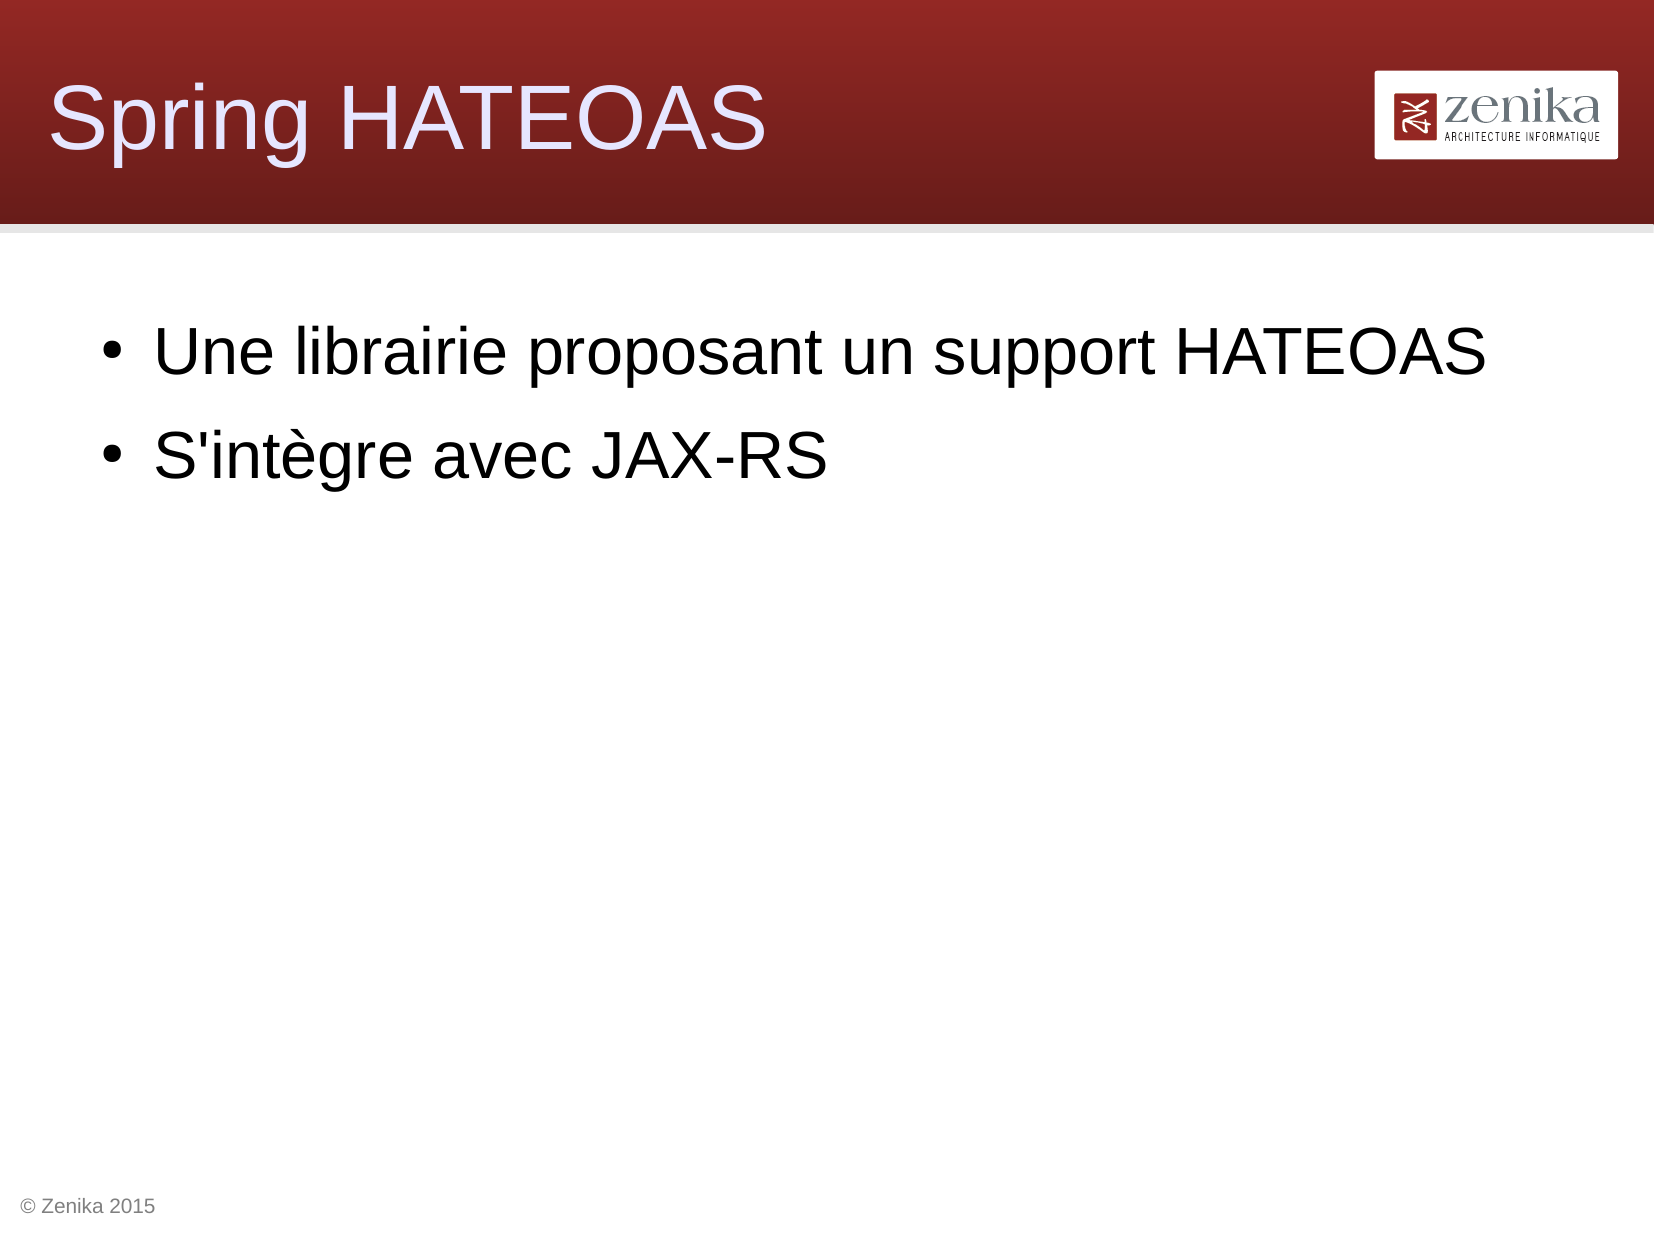

# Spring HATEOAS
Une librairie proposant un support HATEOAS
S'intègre avec JAX-RS